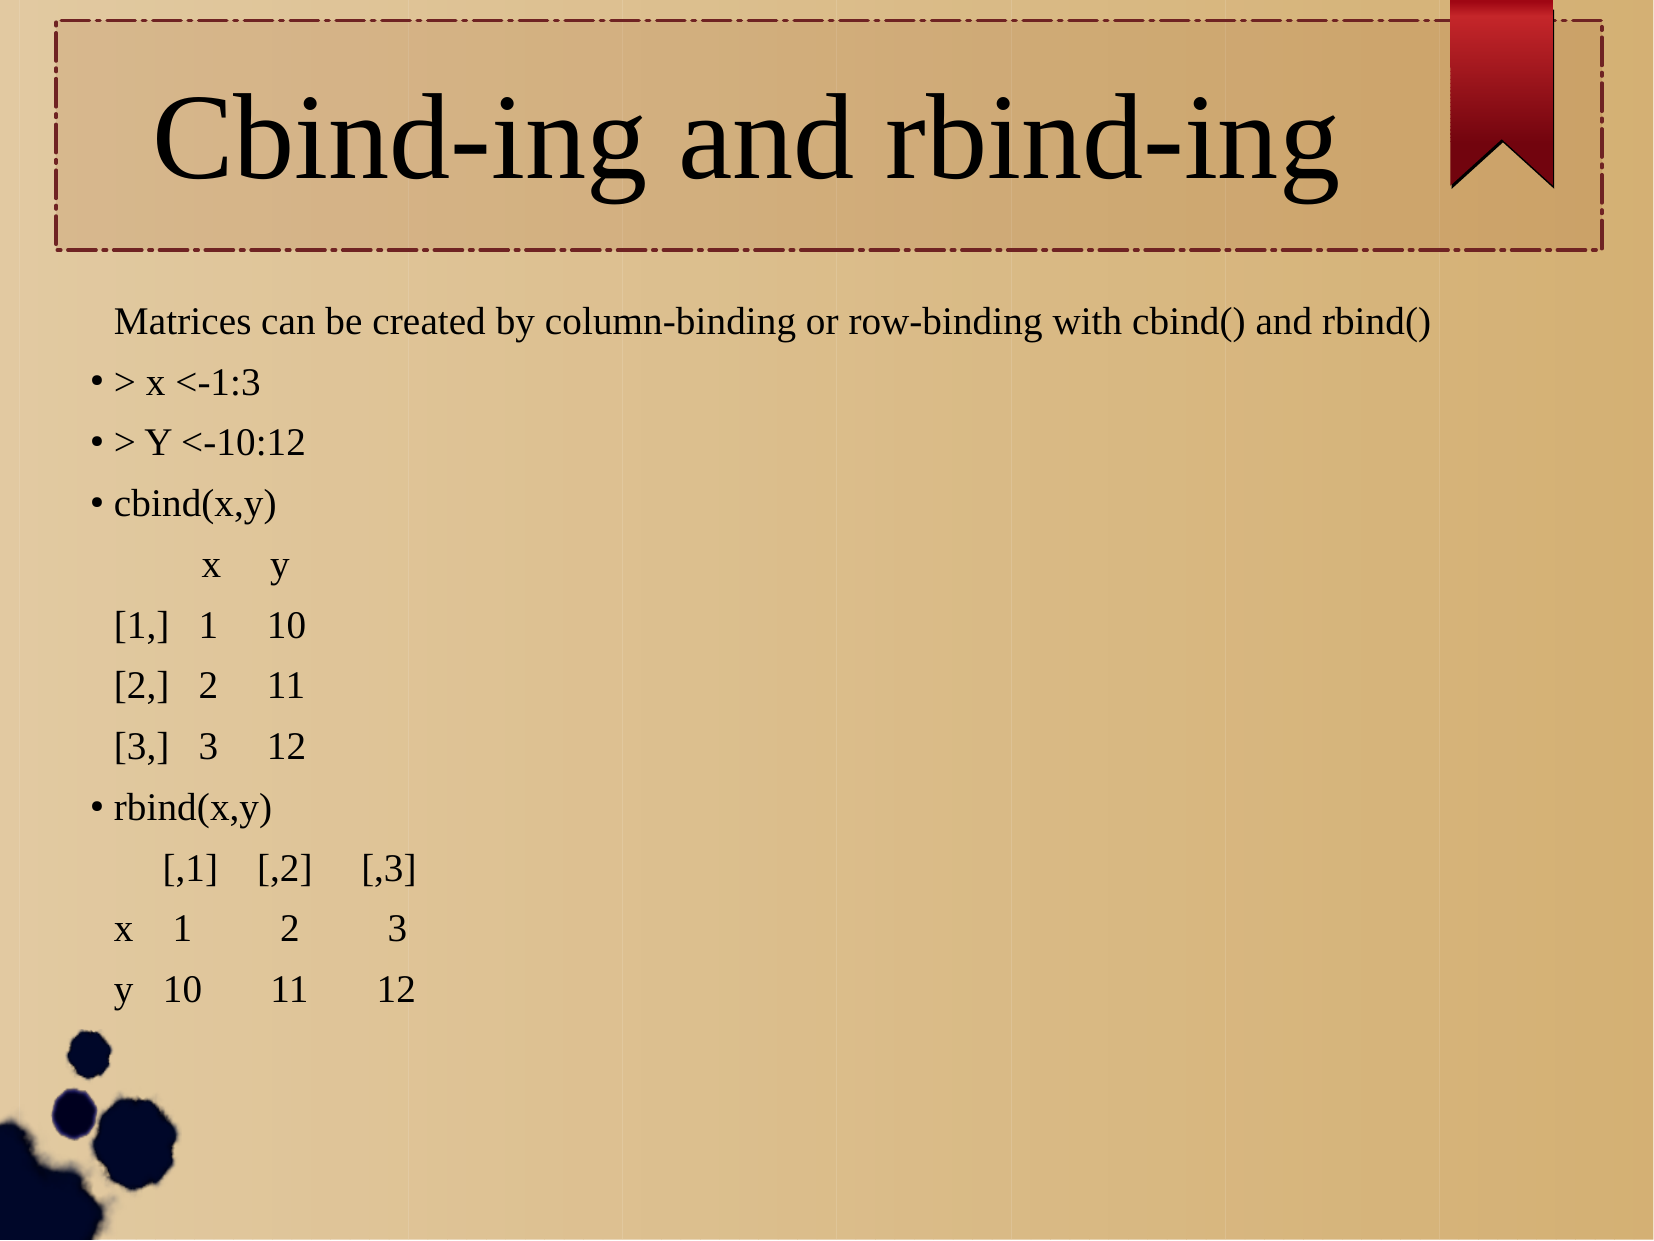

# Cbind-ing and rbind-ing
Matrices can be created by column-binding or row-binding with cbind() and rbind()
> x <-1:3
> Y <-10:12
cbind(x,y)
 x y
[1,] 1 10
[2,] 2 11
[3,] 3 12
rbind(x,y)
 [,1] [,2] [,3]
x 1 2 3
y 10 11 12